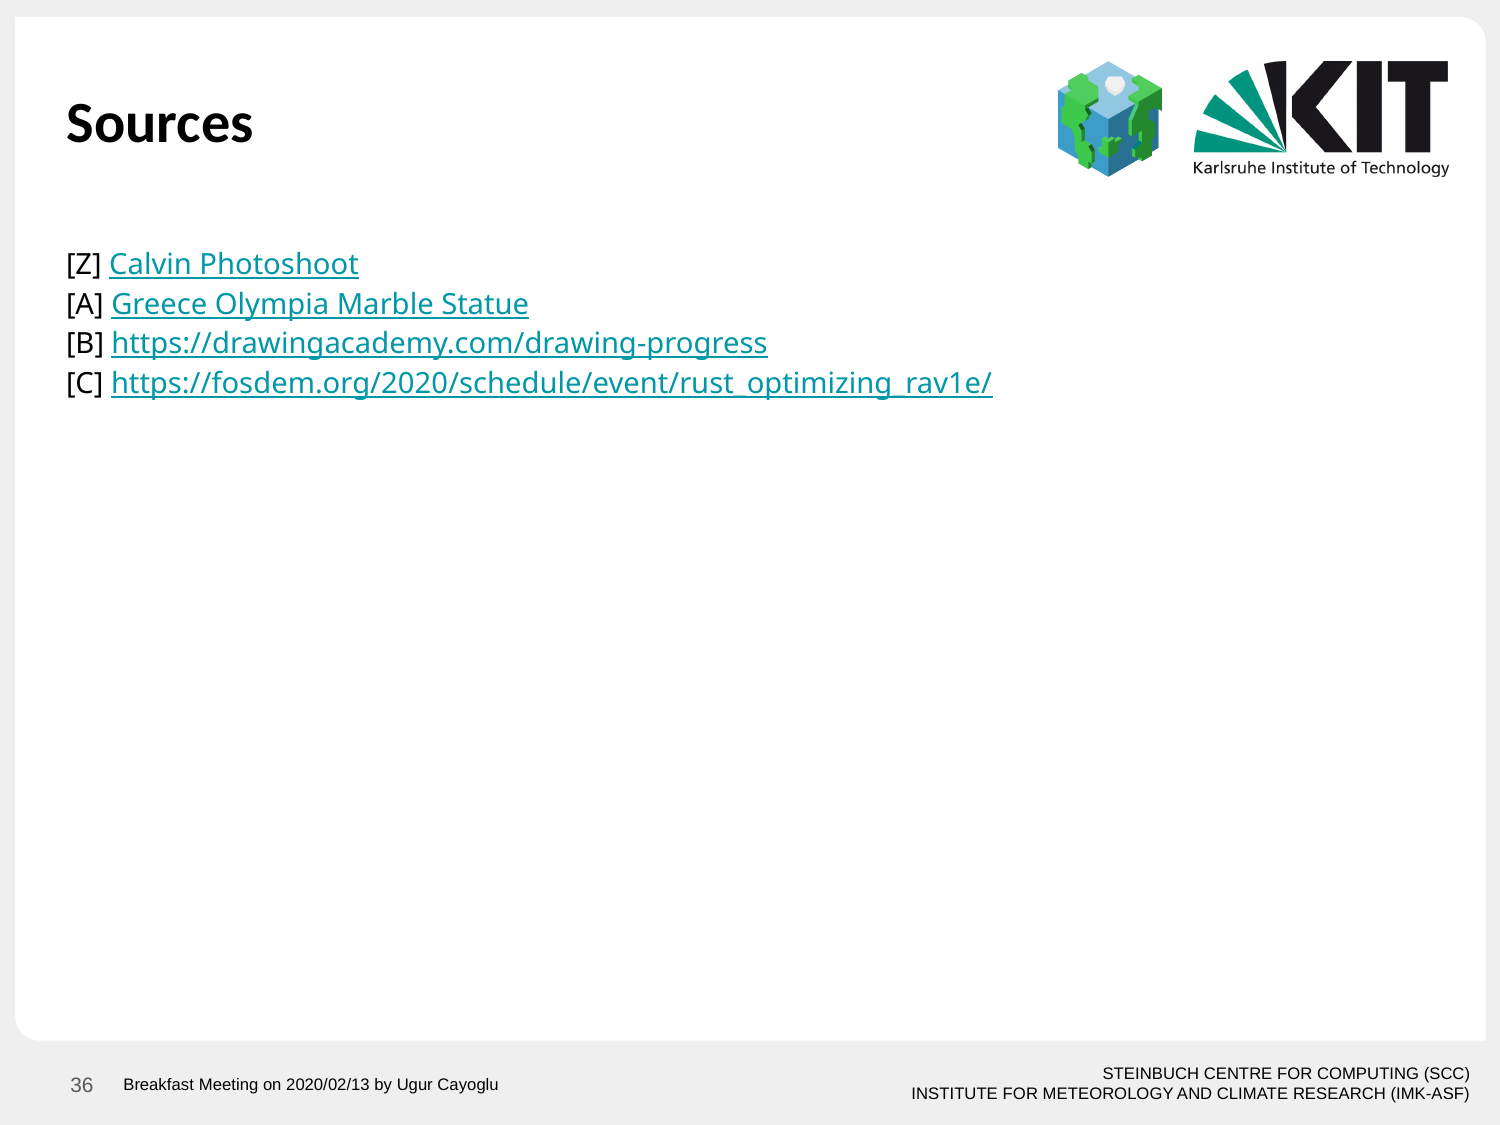

# Sources
[Z] Calvin Photoshoot
[A] Greece Olympia Marble Statue
[B] https://drawingacademy.com/drawing-progress
[C] https://fosdem.org/2020/schedule/event/rust_optimizing_rav1e/
STEINBUCH CENTRE FOR COMPUTING (SCC)
INSTITUTE FOR METEOROLOGY AND CLIMATE RESEARCH (IMK-ASF)
Breakfast Meeting on 2020/02/13 by Ugur Cayoglu